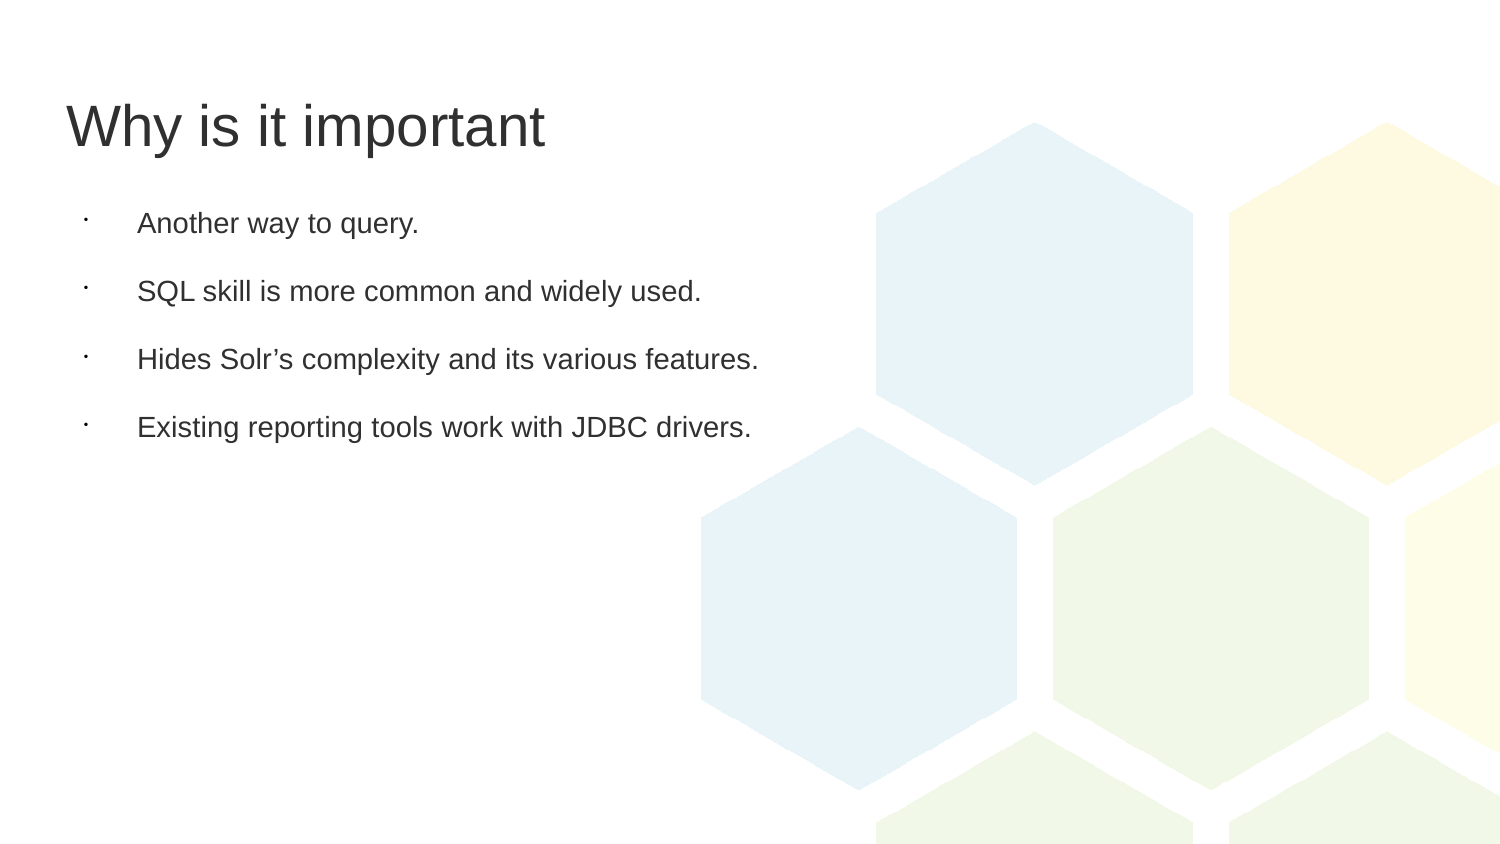

# Why is it important
Another way to query.
SQL skill is more common and widely used.
Hides Solr’s complexity and its various features.
Existing reporting tools work with JDBC drivers.